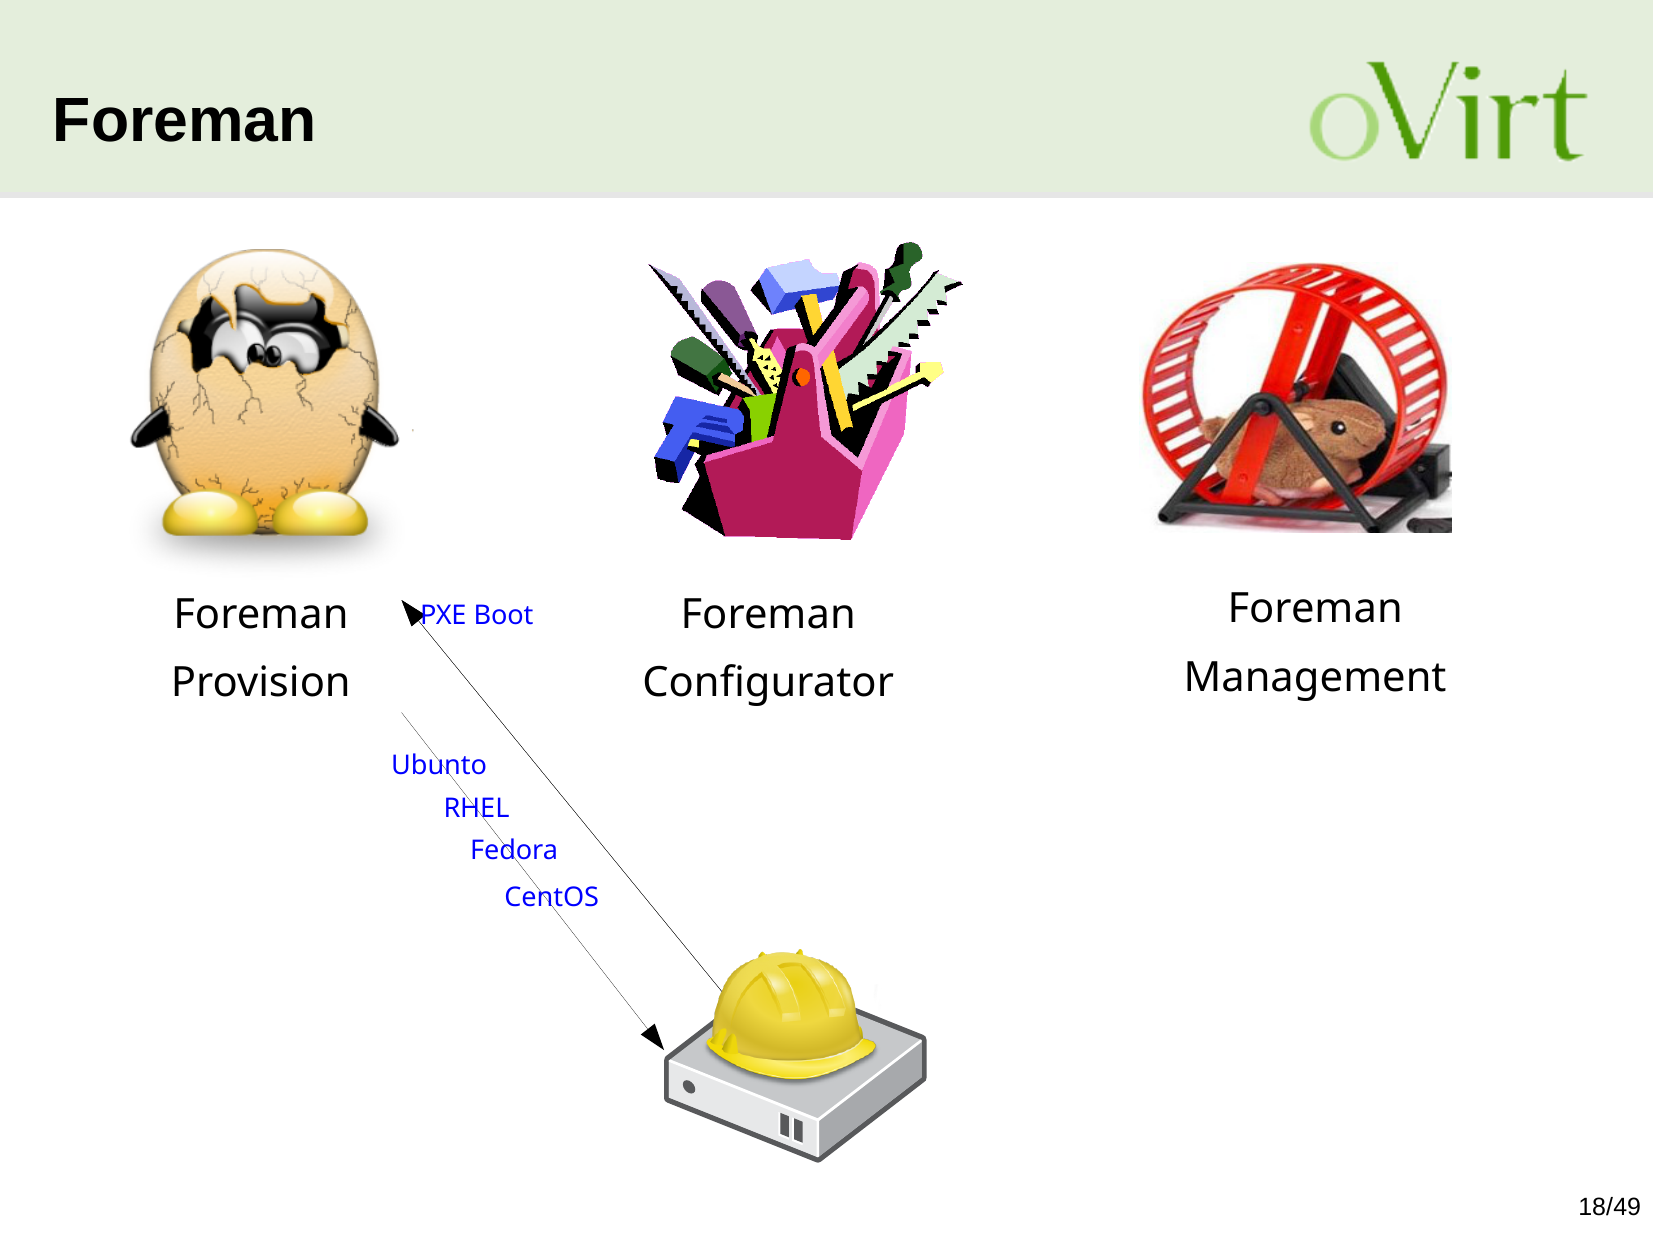

# Foreman
Foreman
Management
Foreman
Provision
Foreman
Configurator
PXE Boot
Ubunto
RHEL
Fedora
CentOS